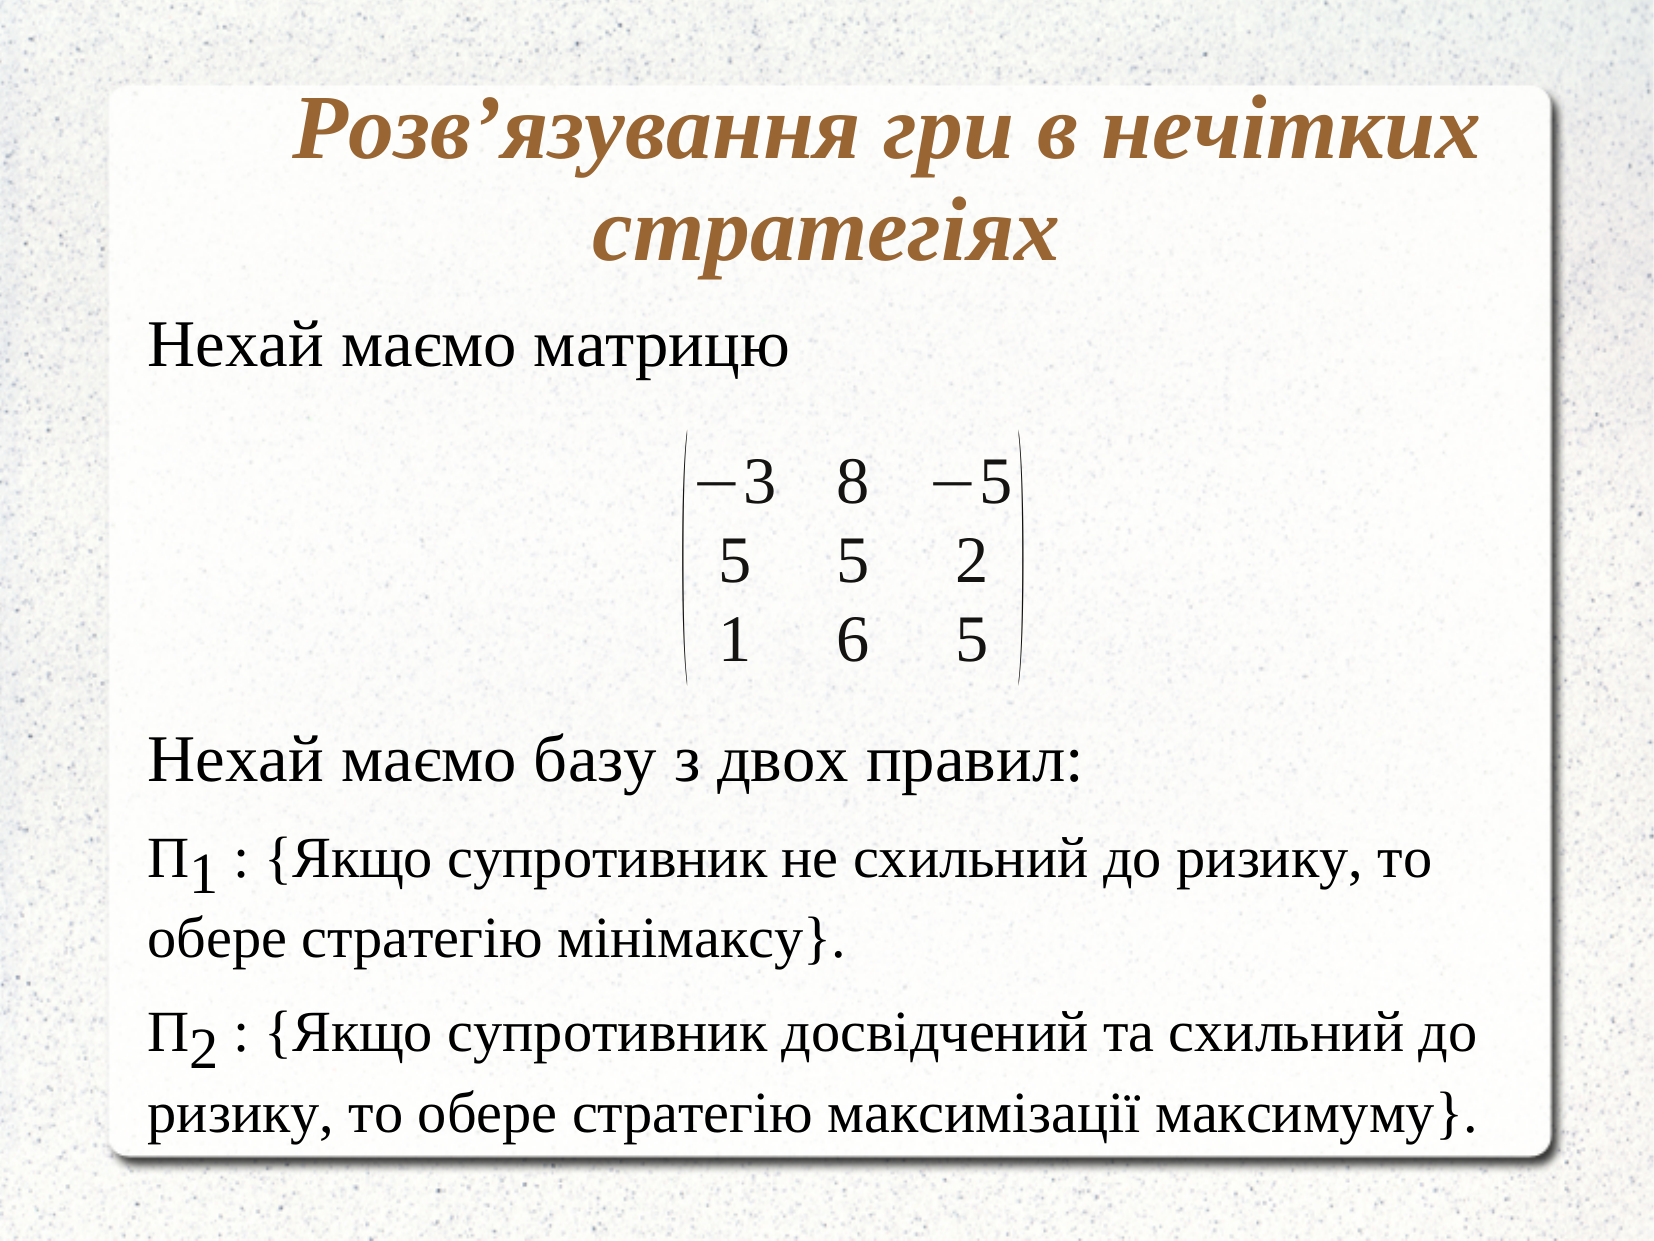

# Розв’язування гри в нечітких стратегіях
Нехай маємо матрицю
Нехай маємо базу з двох правил:
П1 : {Якщо супротивник не схильний до ризику, то обере стратегію мінімаксу}.
П2 : {Якщо супротивник досвідчений та схильний до ризику, то обере стратегію максимізації максимуму}.